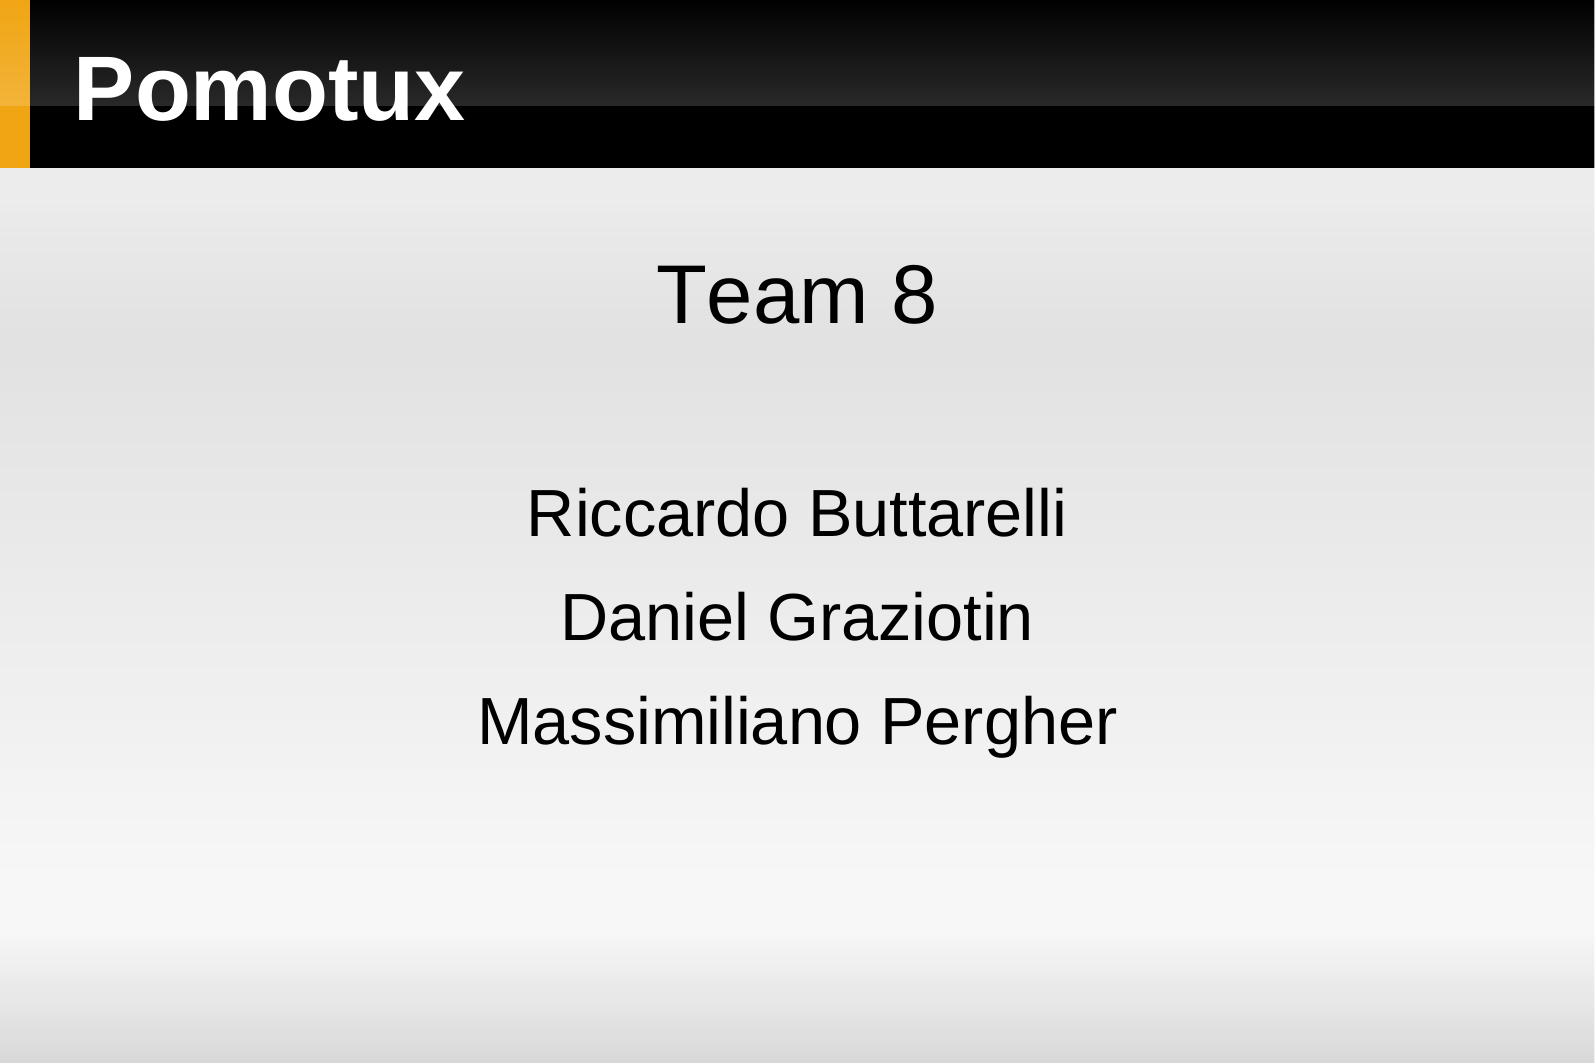

# Pomotux
Team 8
Riccardo Buttarelli
Daniel Graziotin
Massimiliano Pergher